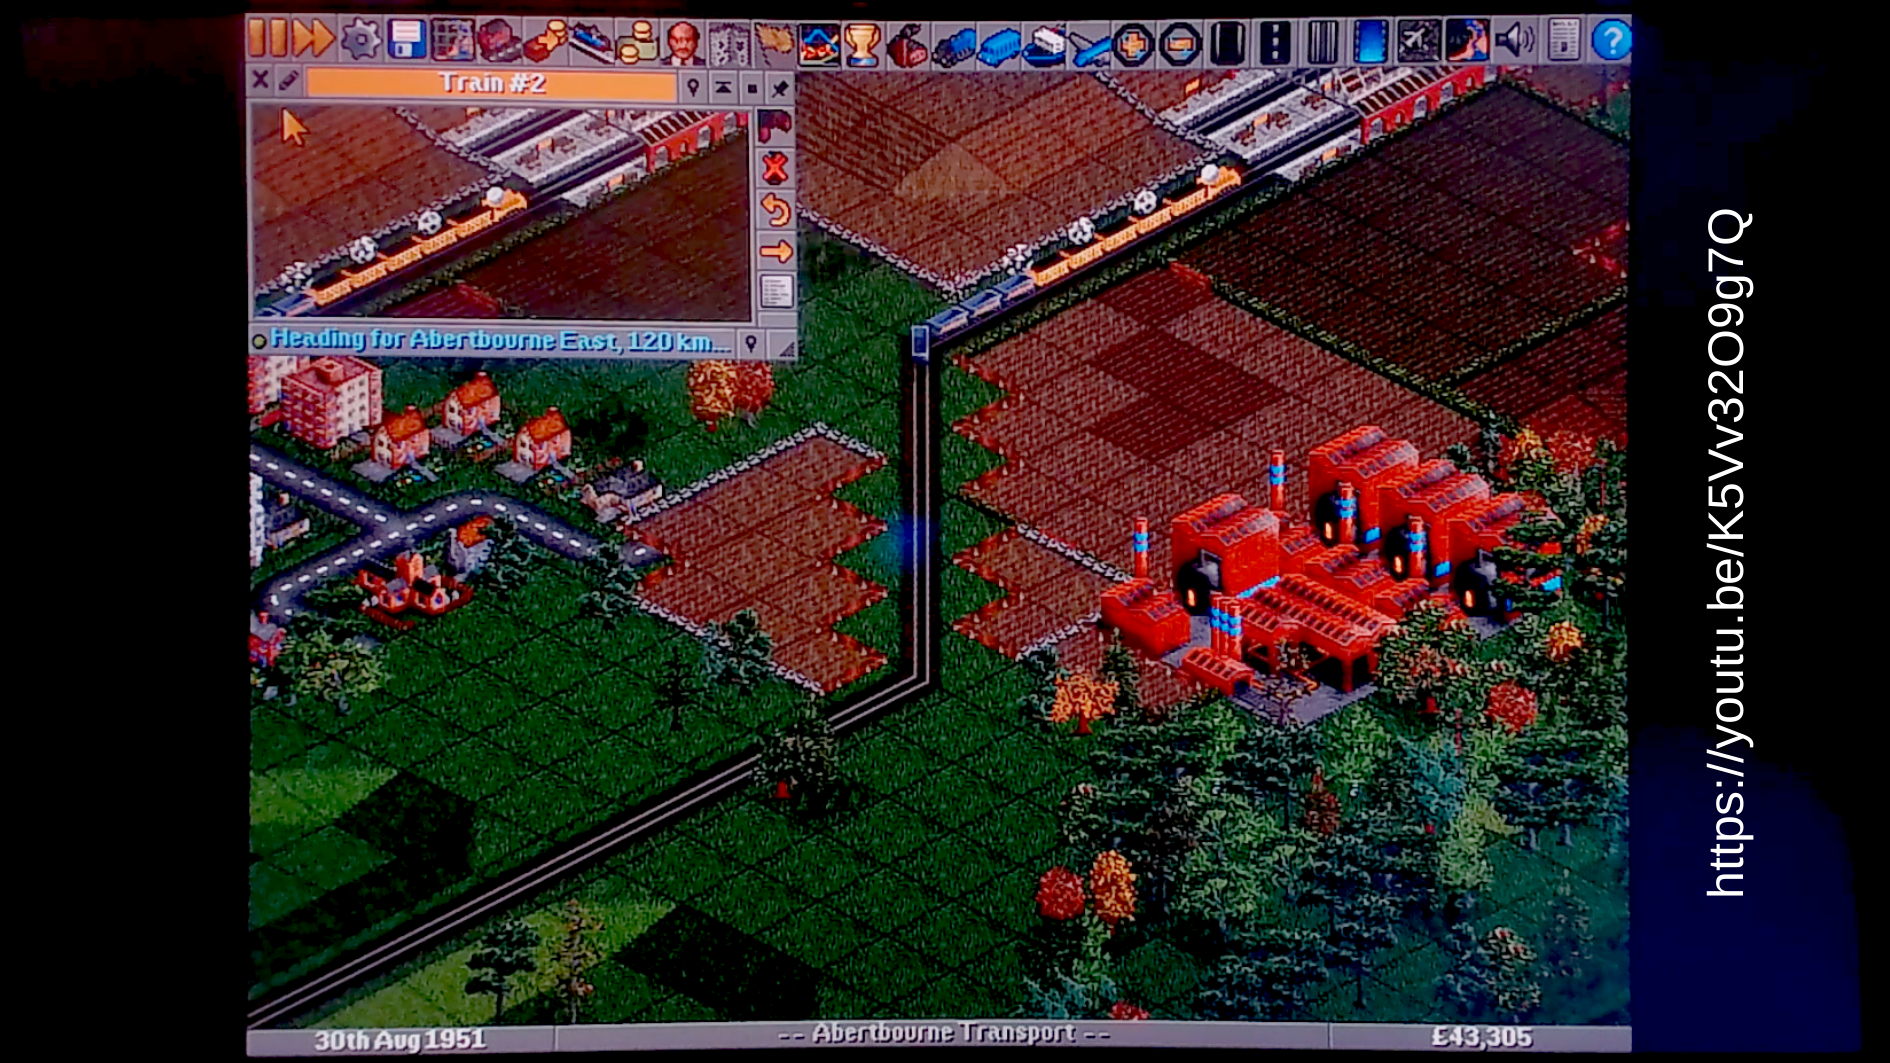

# User space !
x11
mpg123
Dillo
xterm
htop
sl
feh
xclock
https://youtu.be/K5Vv32O9g7Q